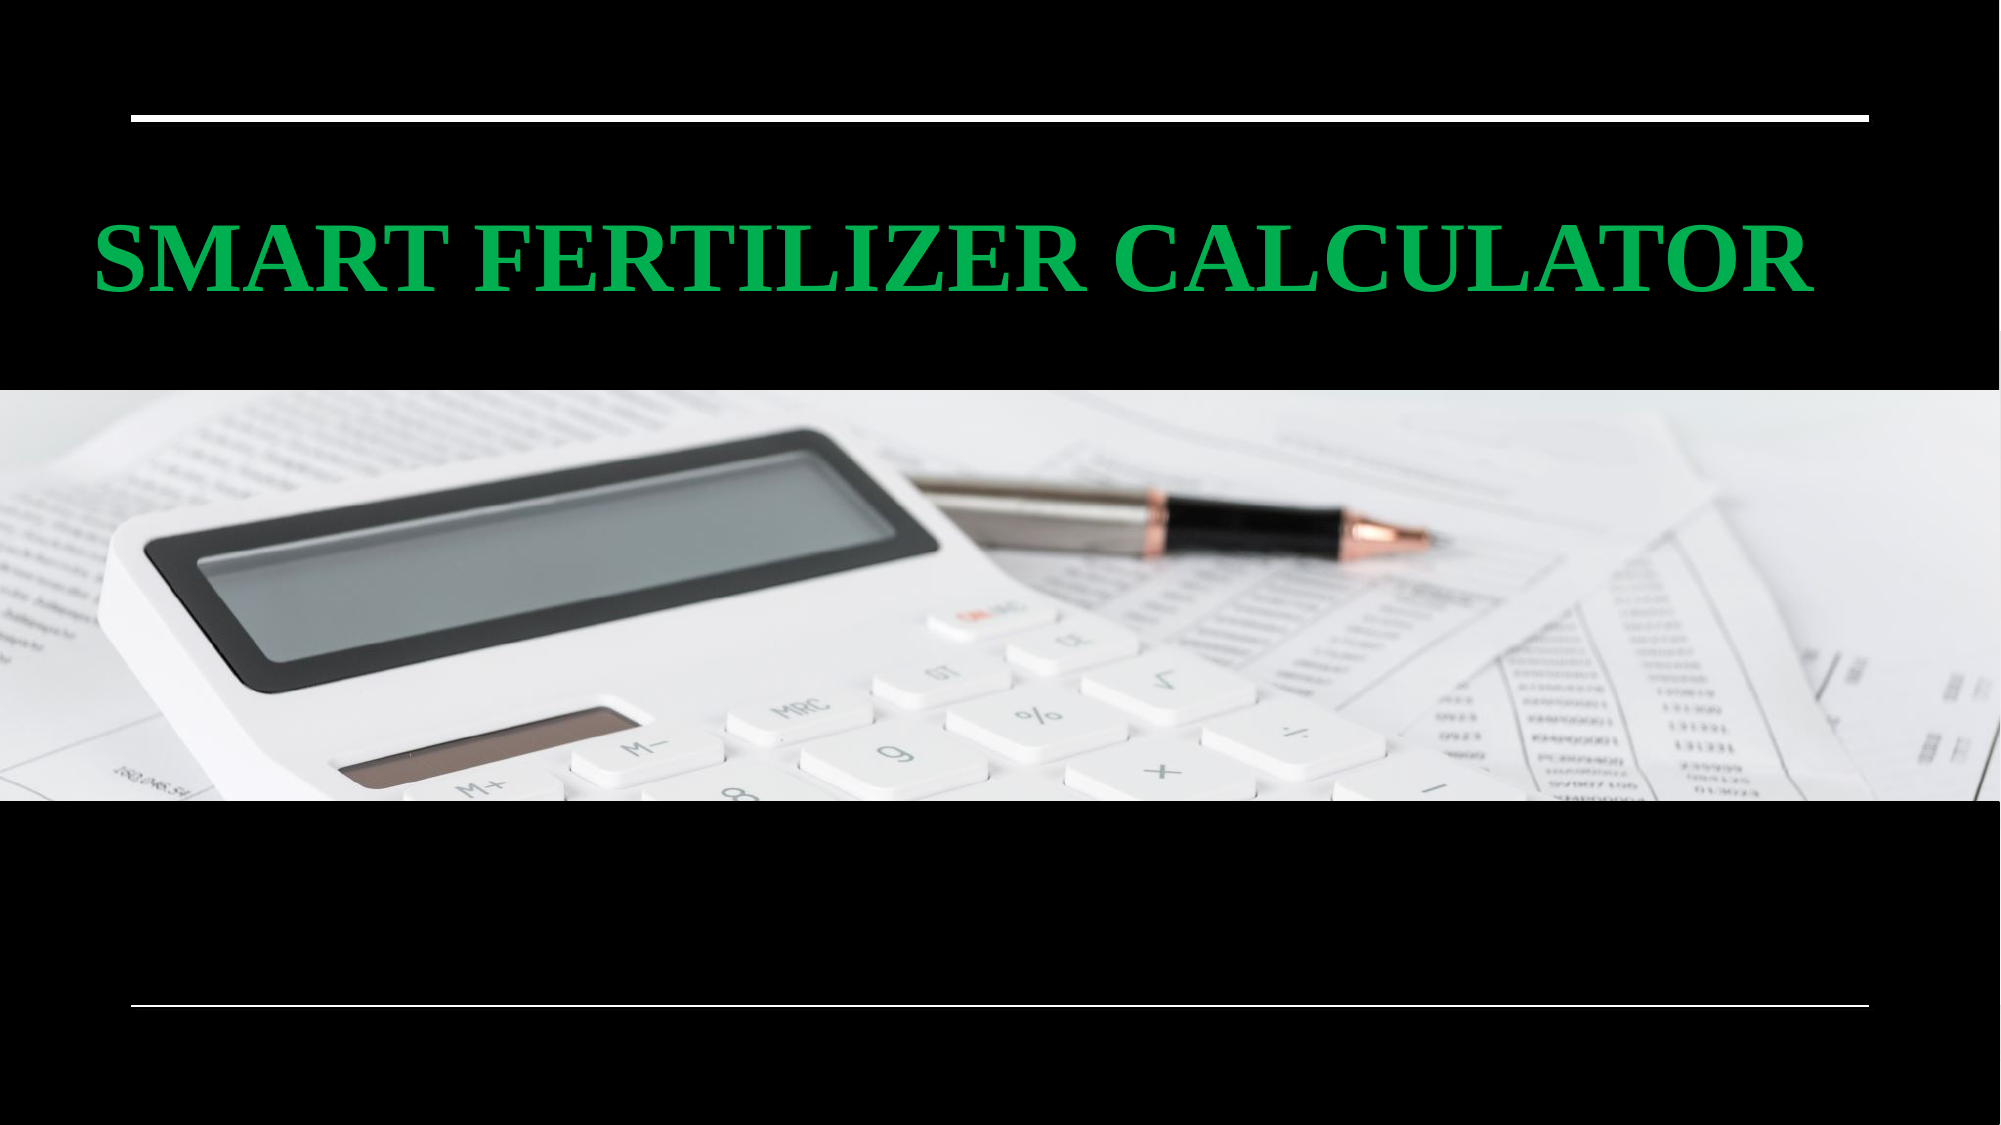

# Smart Fertilizer Calculator
GREENTECH
NAMES: LUBISI THABO RIGINAL